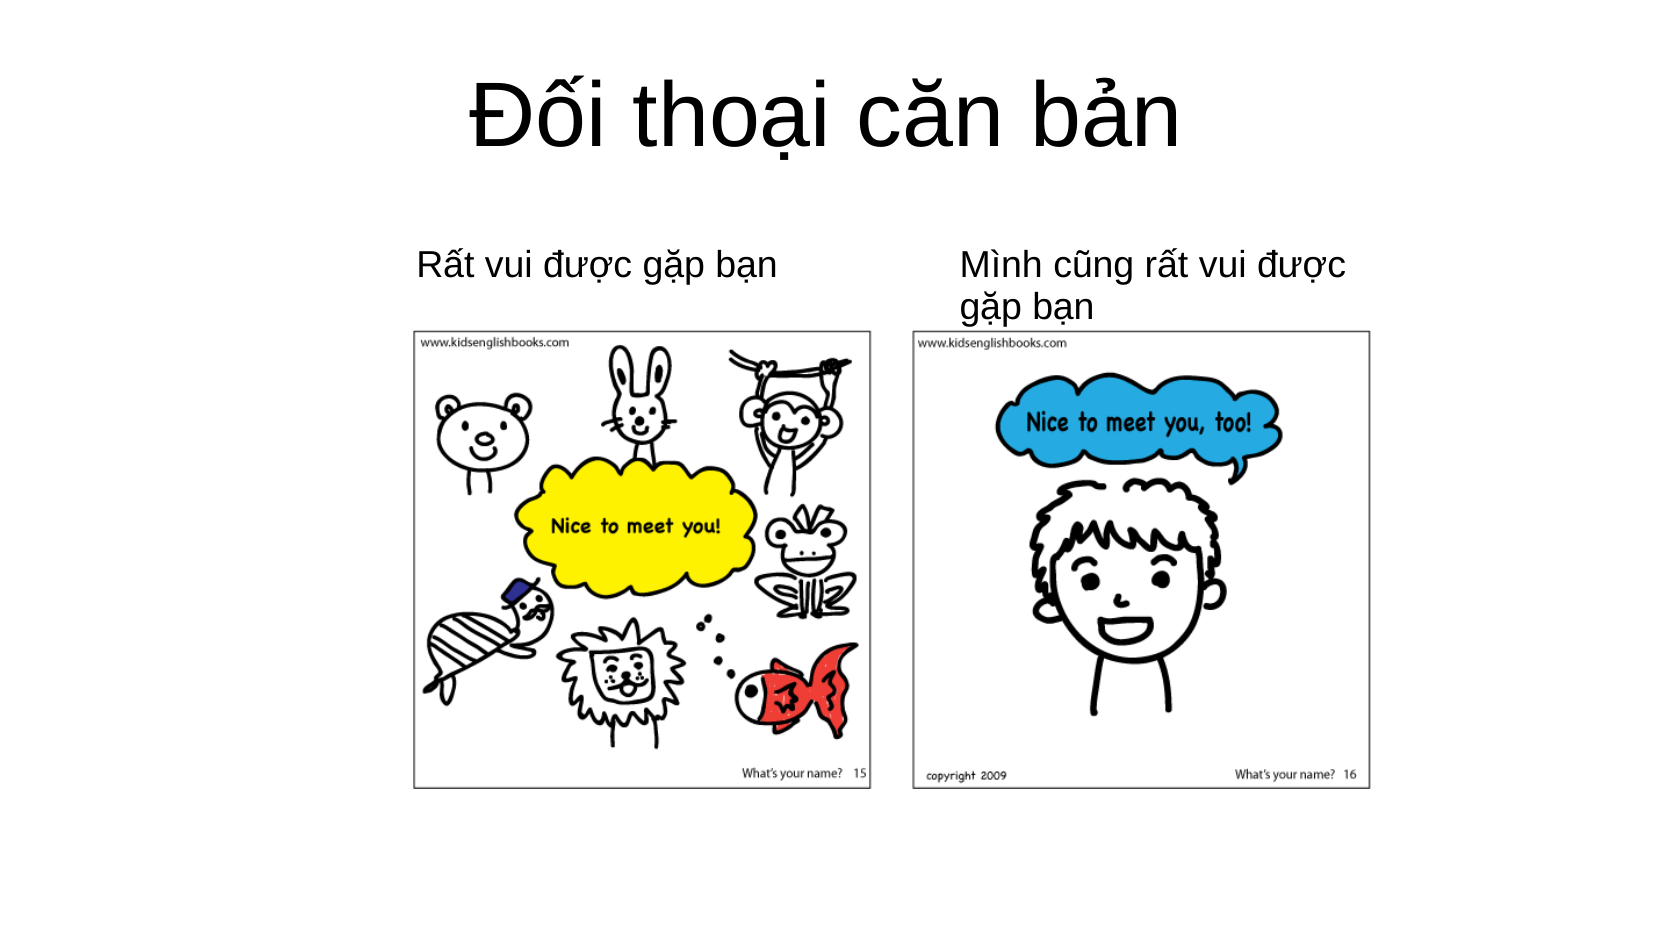

# Đối thoại căn bản
Rất vui được gặp bạn
Mình cũng rất vui được gặp bạn